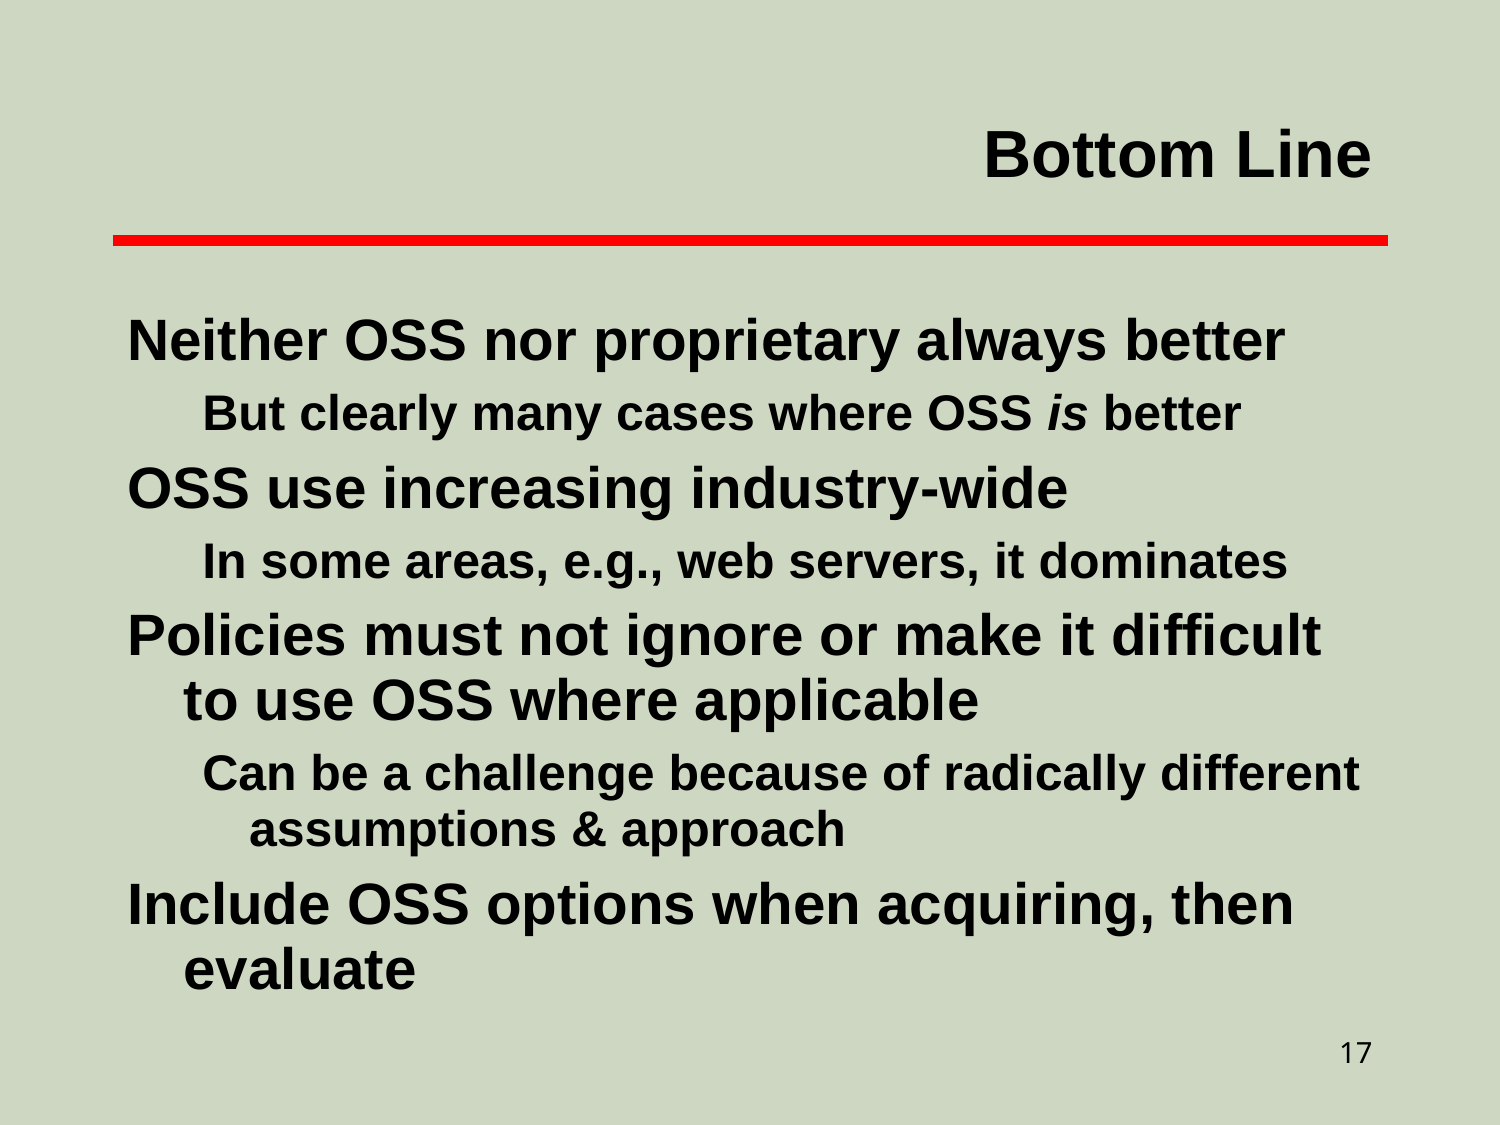

# Bottom Line
Neither OSS nor proprietary always better
But clearly many cases where OSS is better
OSS use increasing industry-wide
In some areas, e.g., web servers, it dominates
Policies must not ignore or make it difficult to use OSS where applicable
Can be a challenge because of radically different assumptions & approach
Include OSS options when acquiring, then evaluate